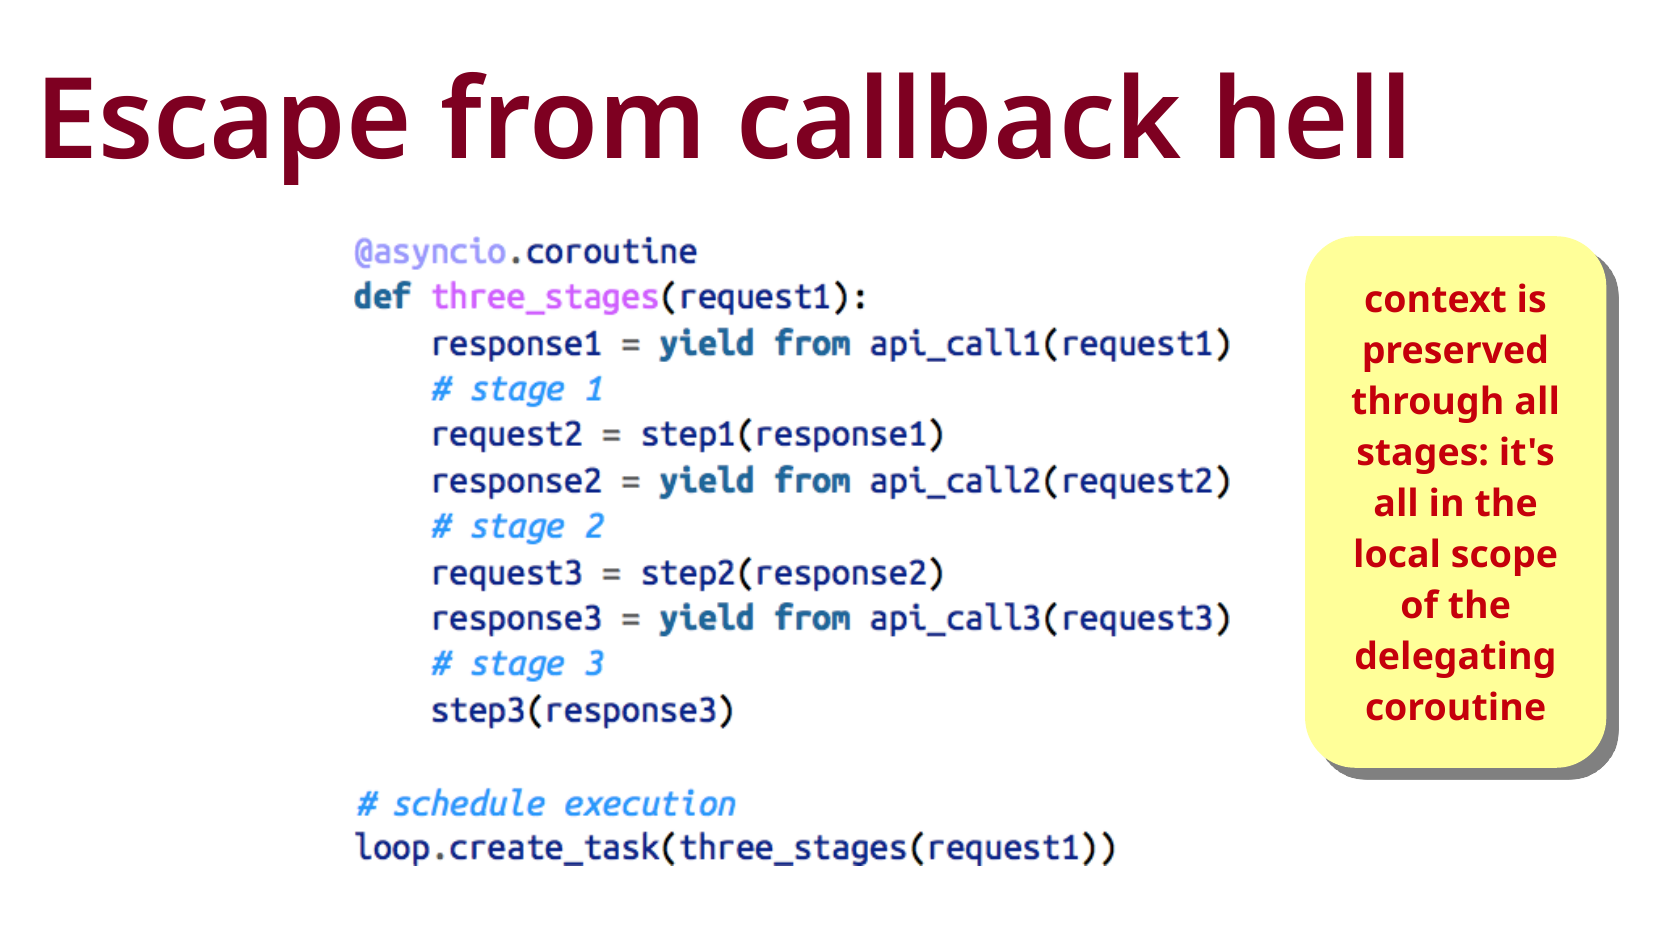

# Escape from callback hell
context is preserved through all
stages: it's
all in the local scope of the delegating coroutine